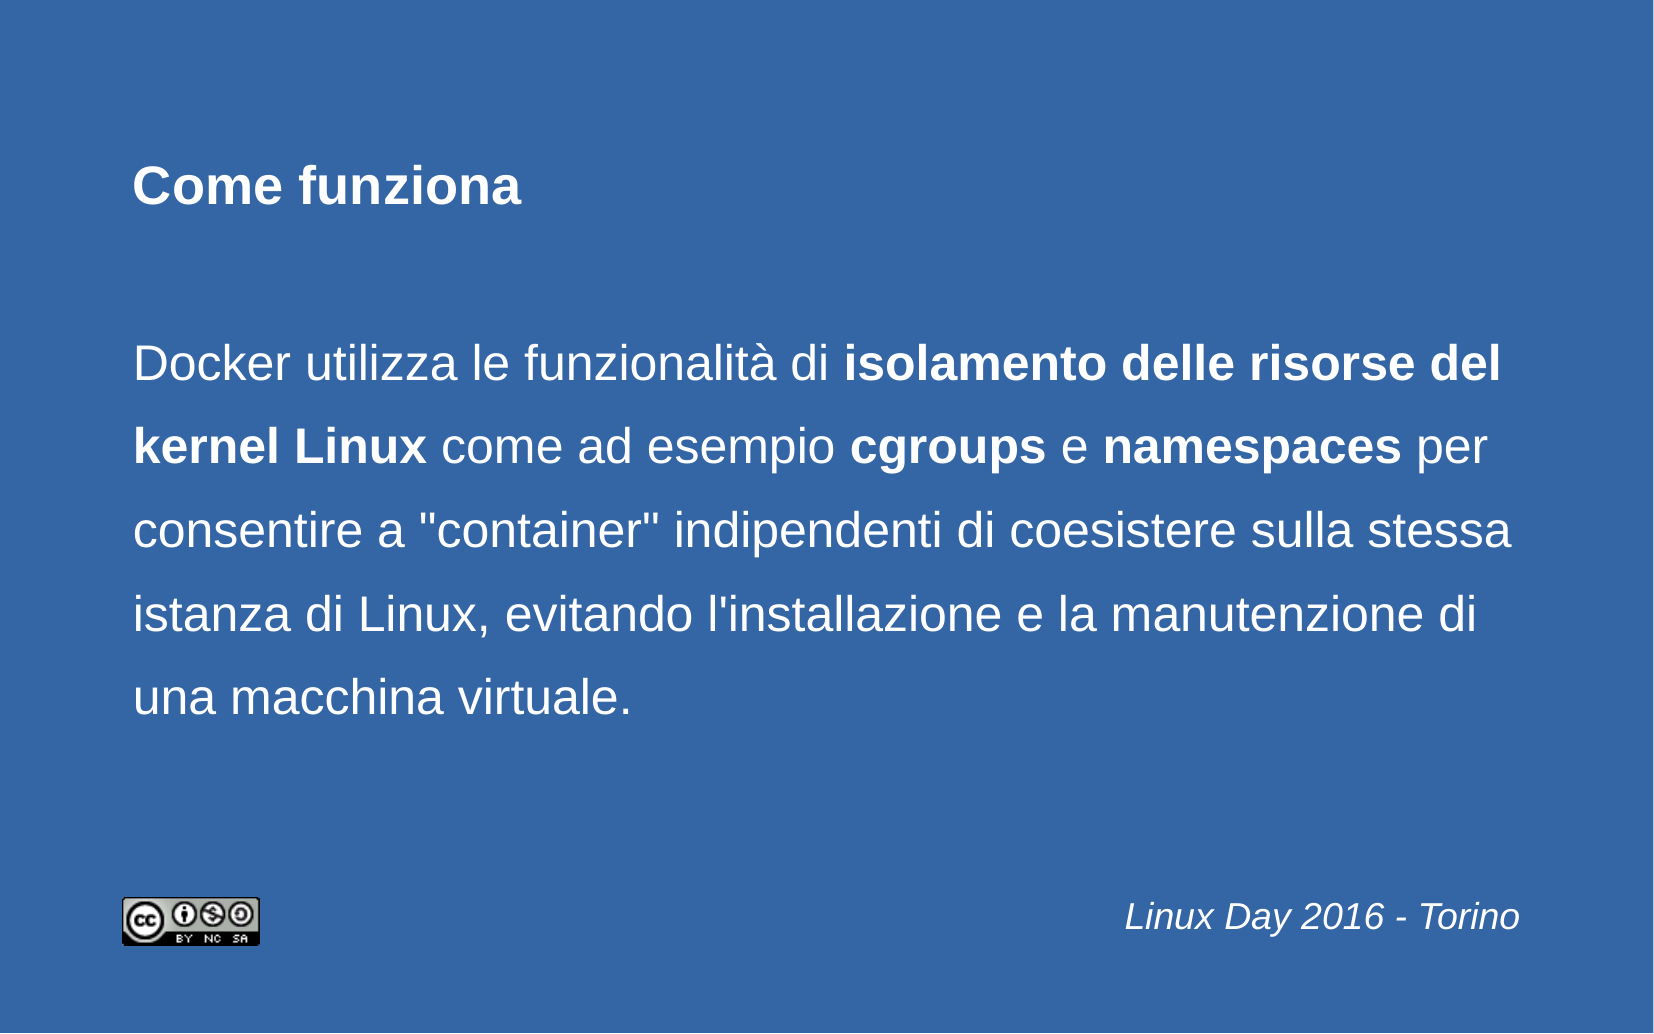

Come funziona
Docker utilizza le funzionalità di isolamento delle risorse del kernel Linux come ad esempio cgroups e namespaces per consentire a "container" indipendenti di coesistere sulla stessa istanza di Linux, evitando l'installazione e la manutenzione di una macchina virtuale.
Linux Day 2016 - Torino